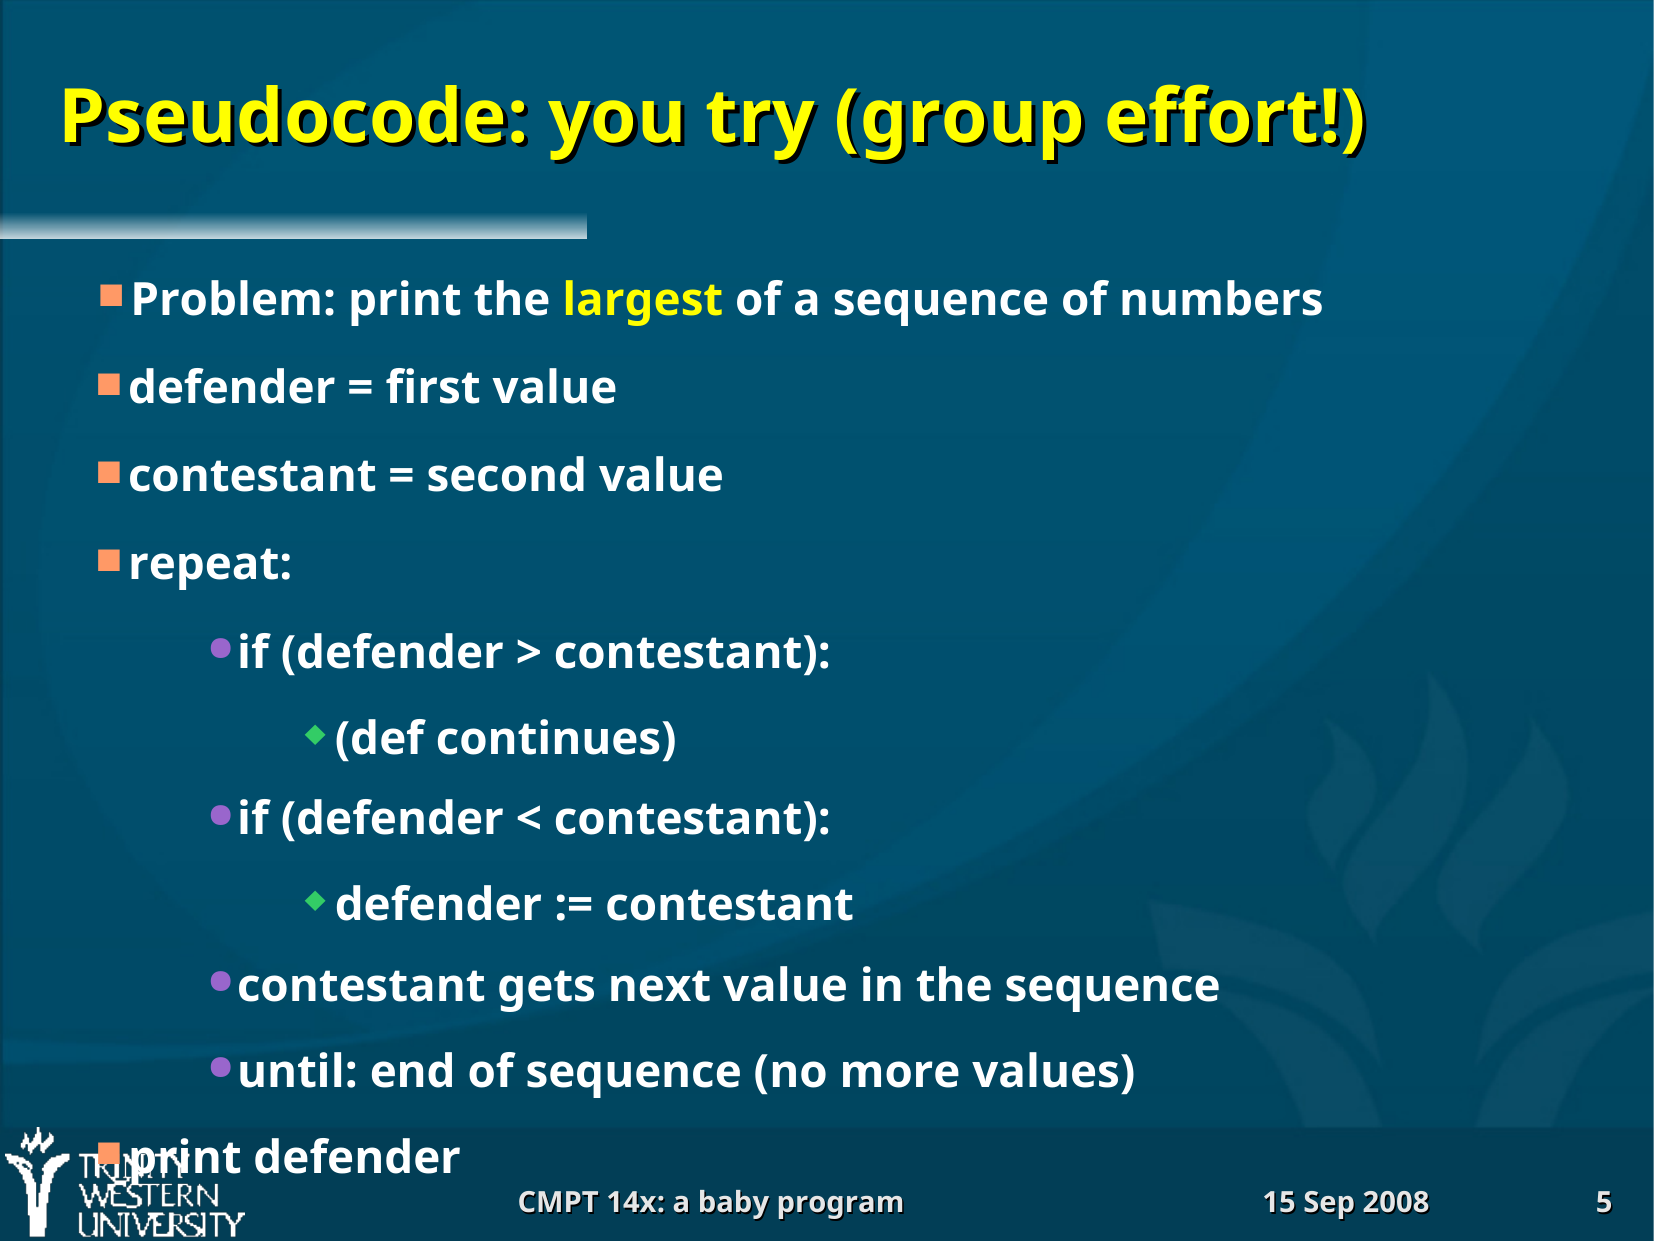

# Pseudocode: you try (group effort!)
Problem: print the largest of a sequence of numbers
defender = first value
contestant = second value
repeat:
if (defender > contestant):
(def continues)
if (defender < contestant):
defender := contestant
contestant gets next value in the sequence
until: end of sequence (no more values)
print defender
CMPT 14x: a baby program
15 Sep 2008
5